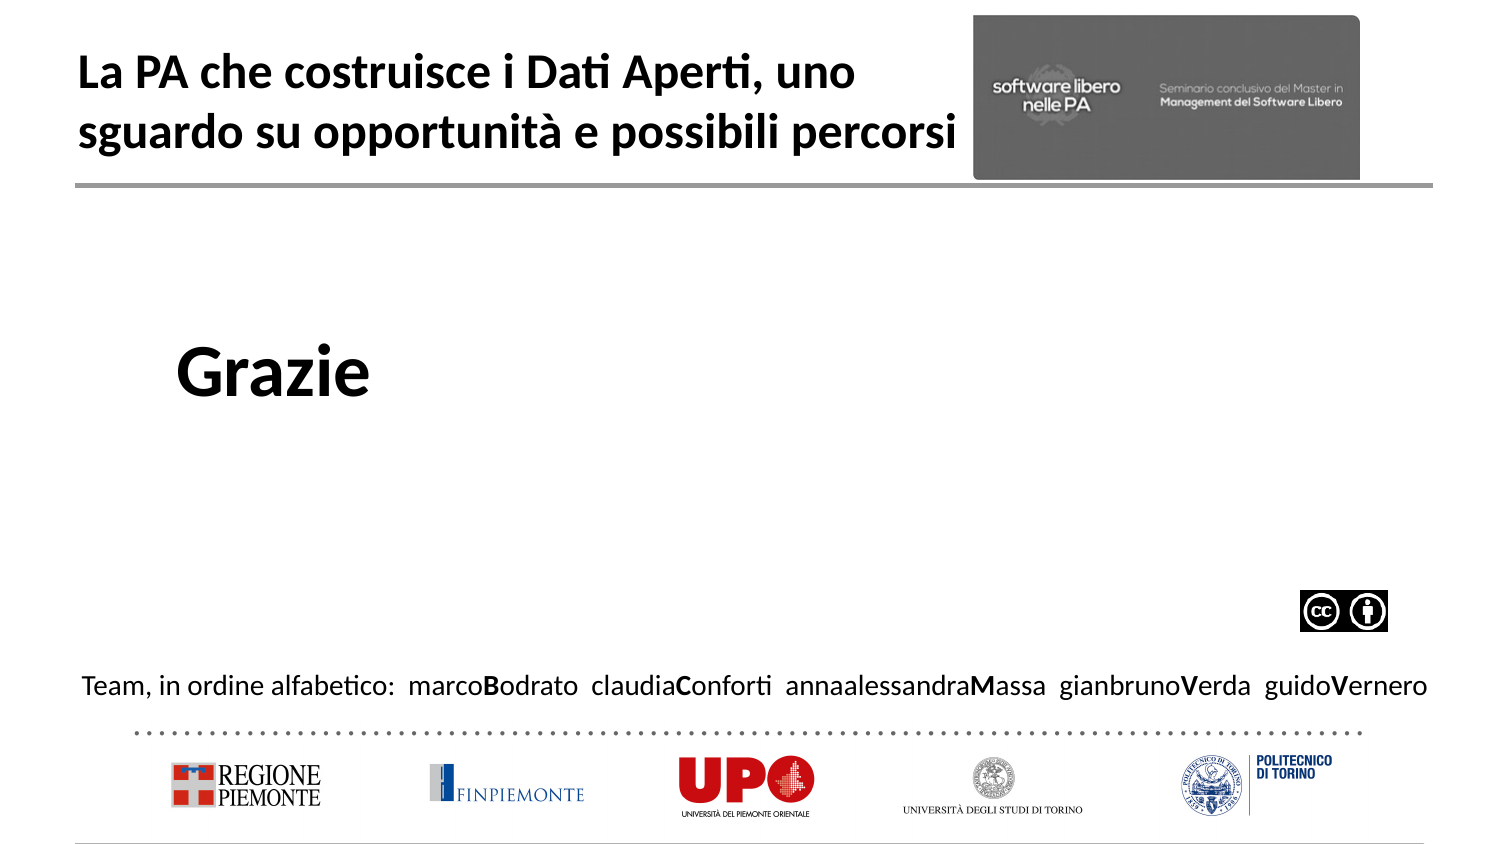

#
La PA che costruisce i Dati Aperti, uno sguardo su opportunità e possibili percorsi
Grazie
Team, in ordine alfabetico: marcoBodrato claudiaConforti annaalessandraMassa gianbrunoVerda guidoVernero